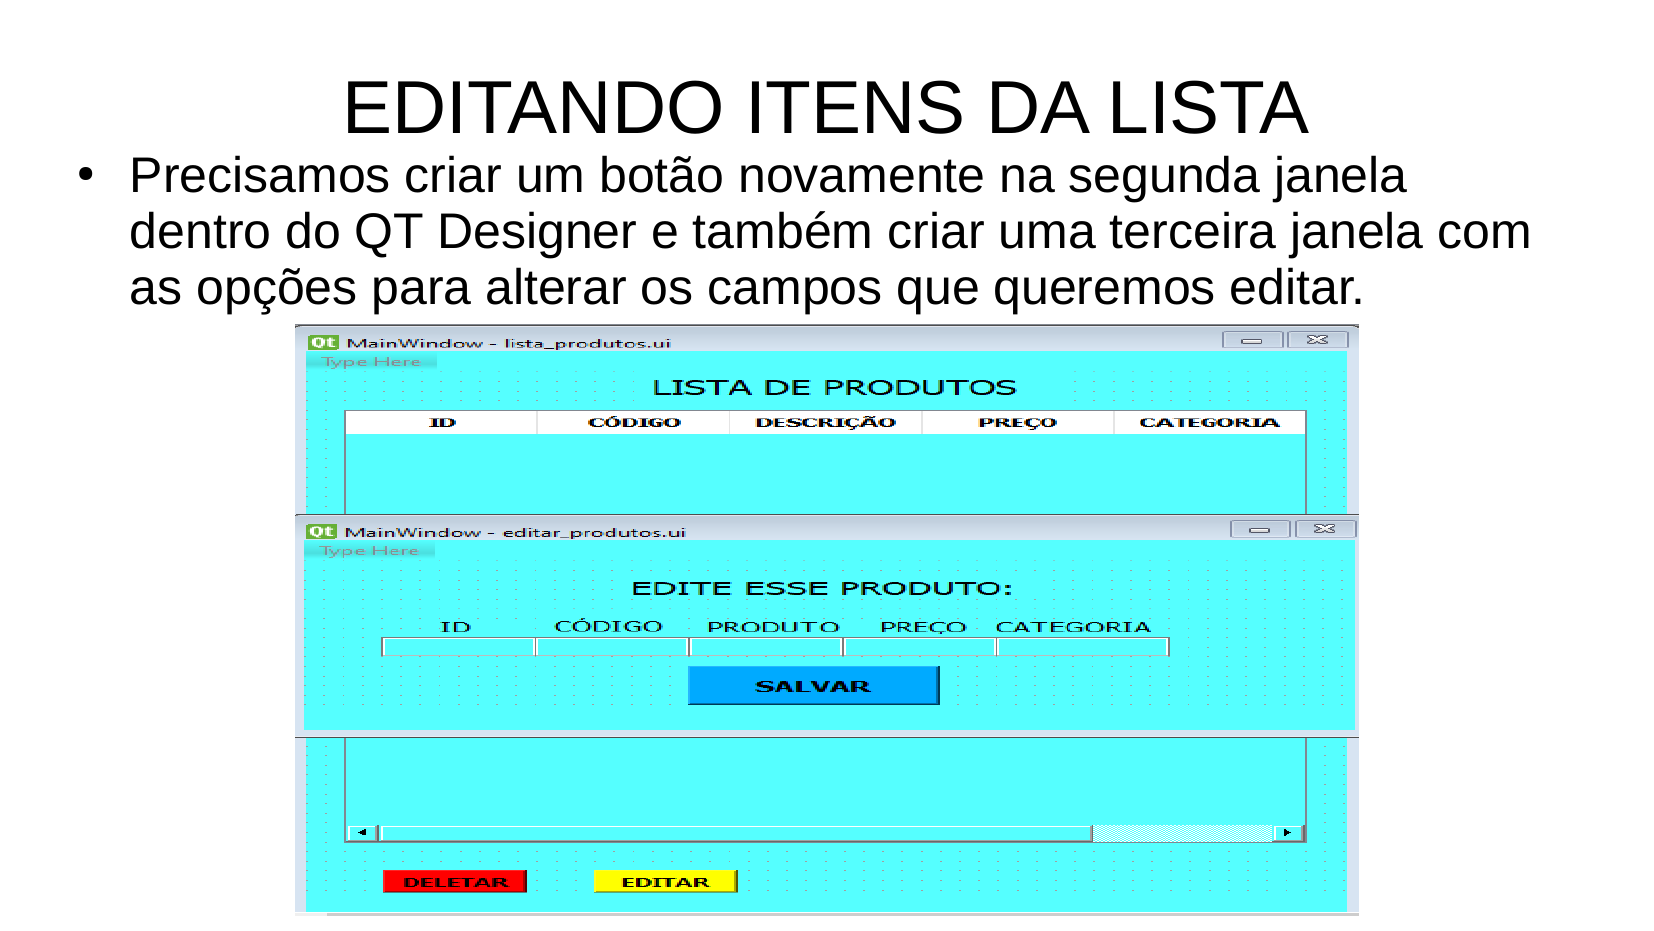

# EDITANDO ITENS DA LISTA
Precisamos criar um botão novamente na segunda janela dentro do QT Designer e também criar uma terceira janela com as opções para alterar os campos que queremos editar.